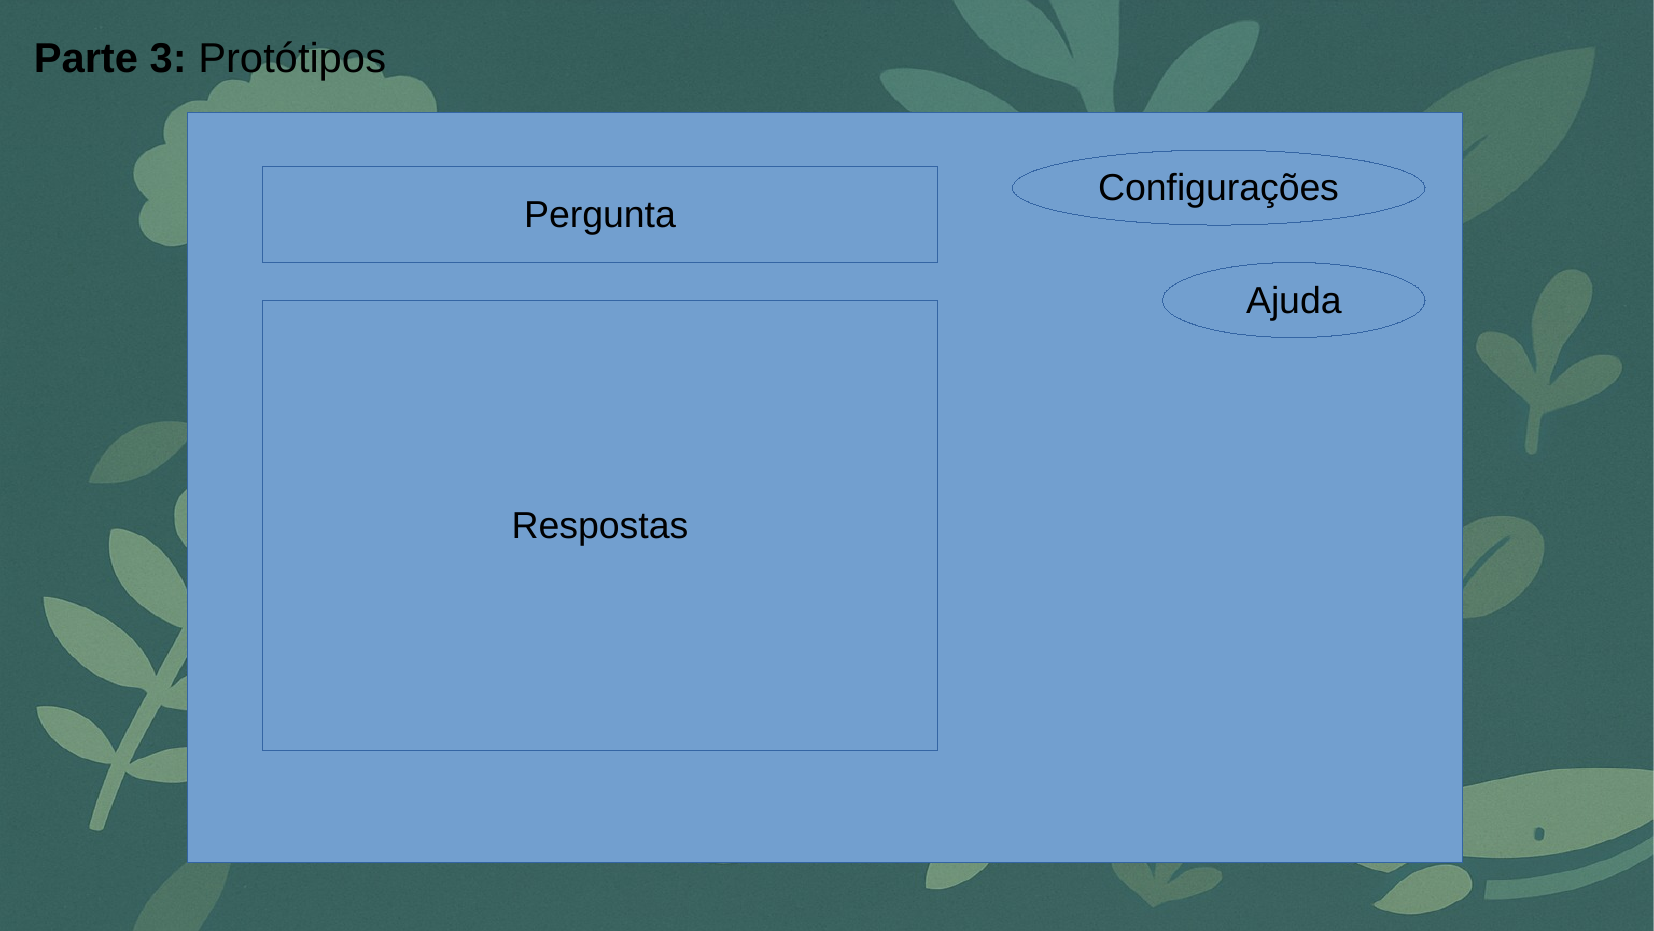

# Parte 3: Protótipos
Configurações
Pergunta
Ajuda
Respostas